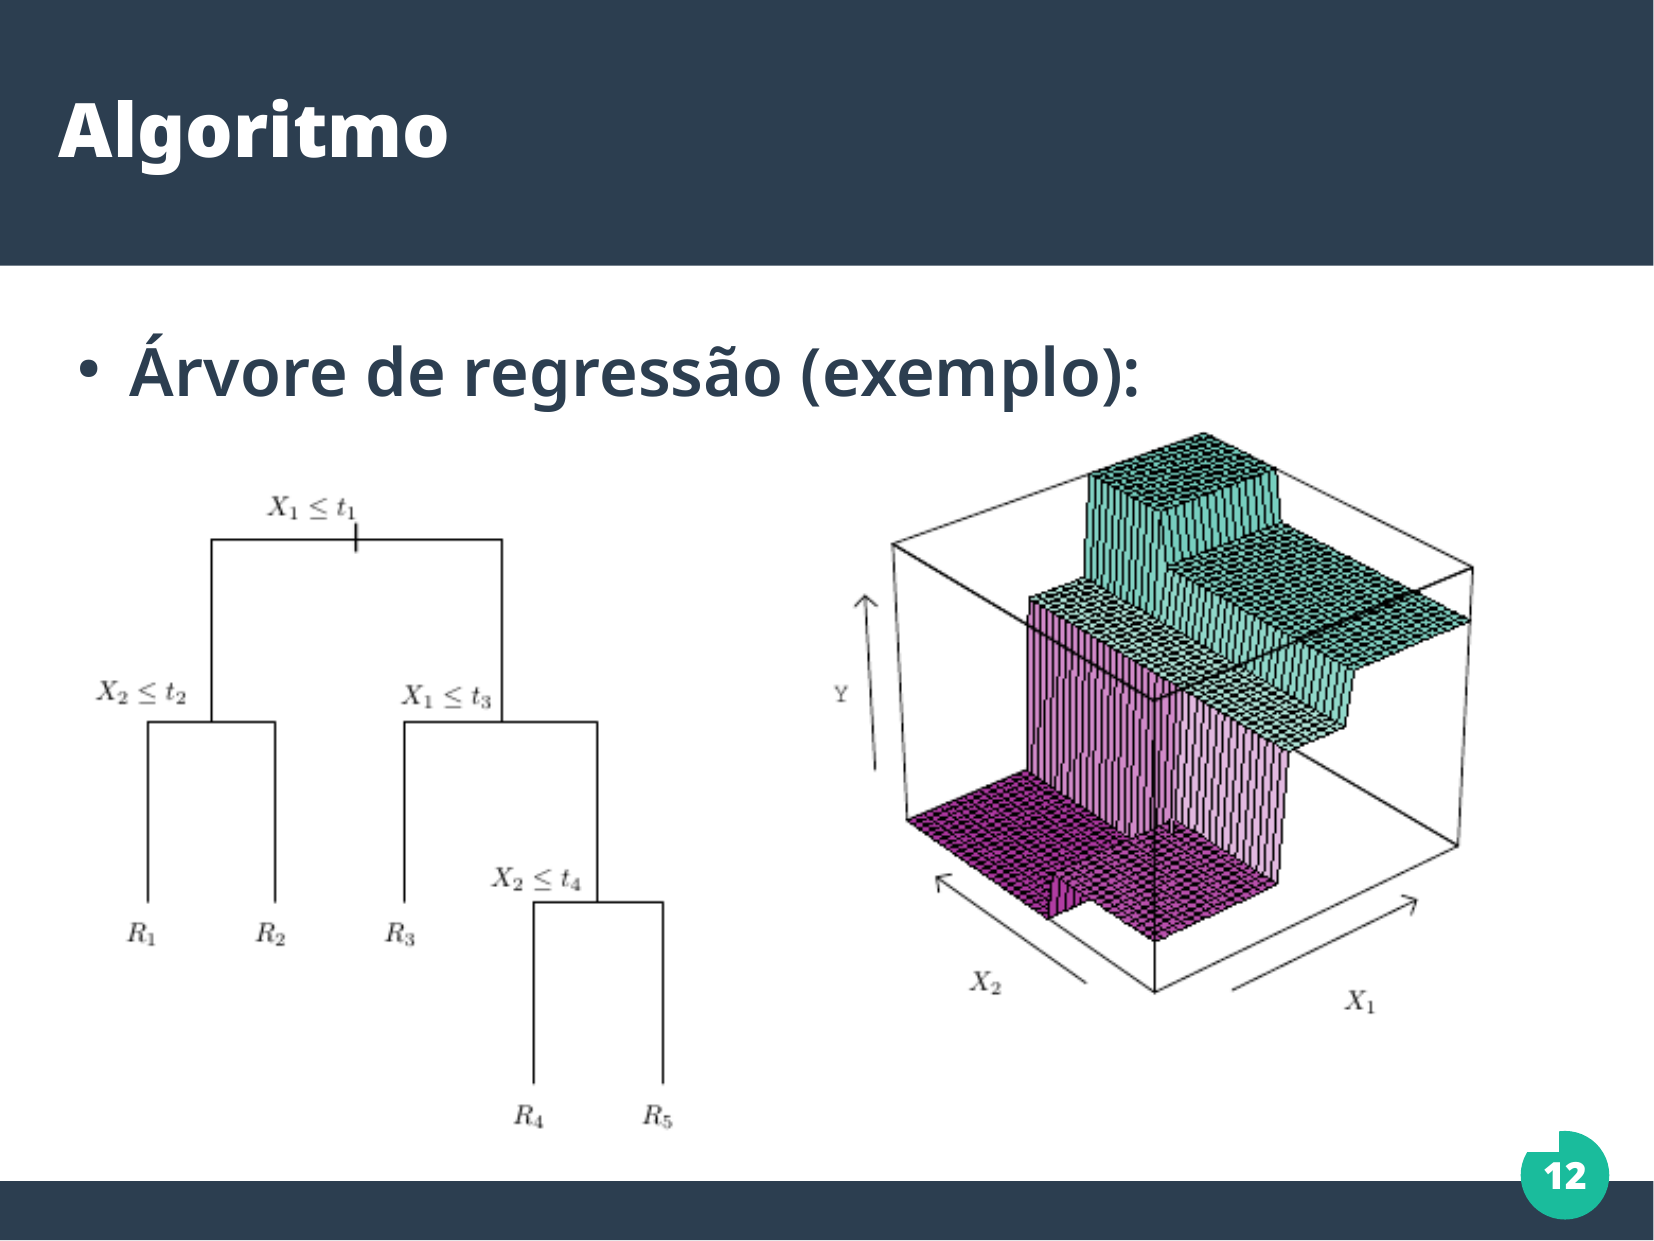

# Algoritmo
Árvore de regressão (exemplo):
12